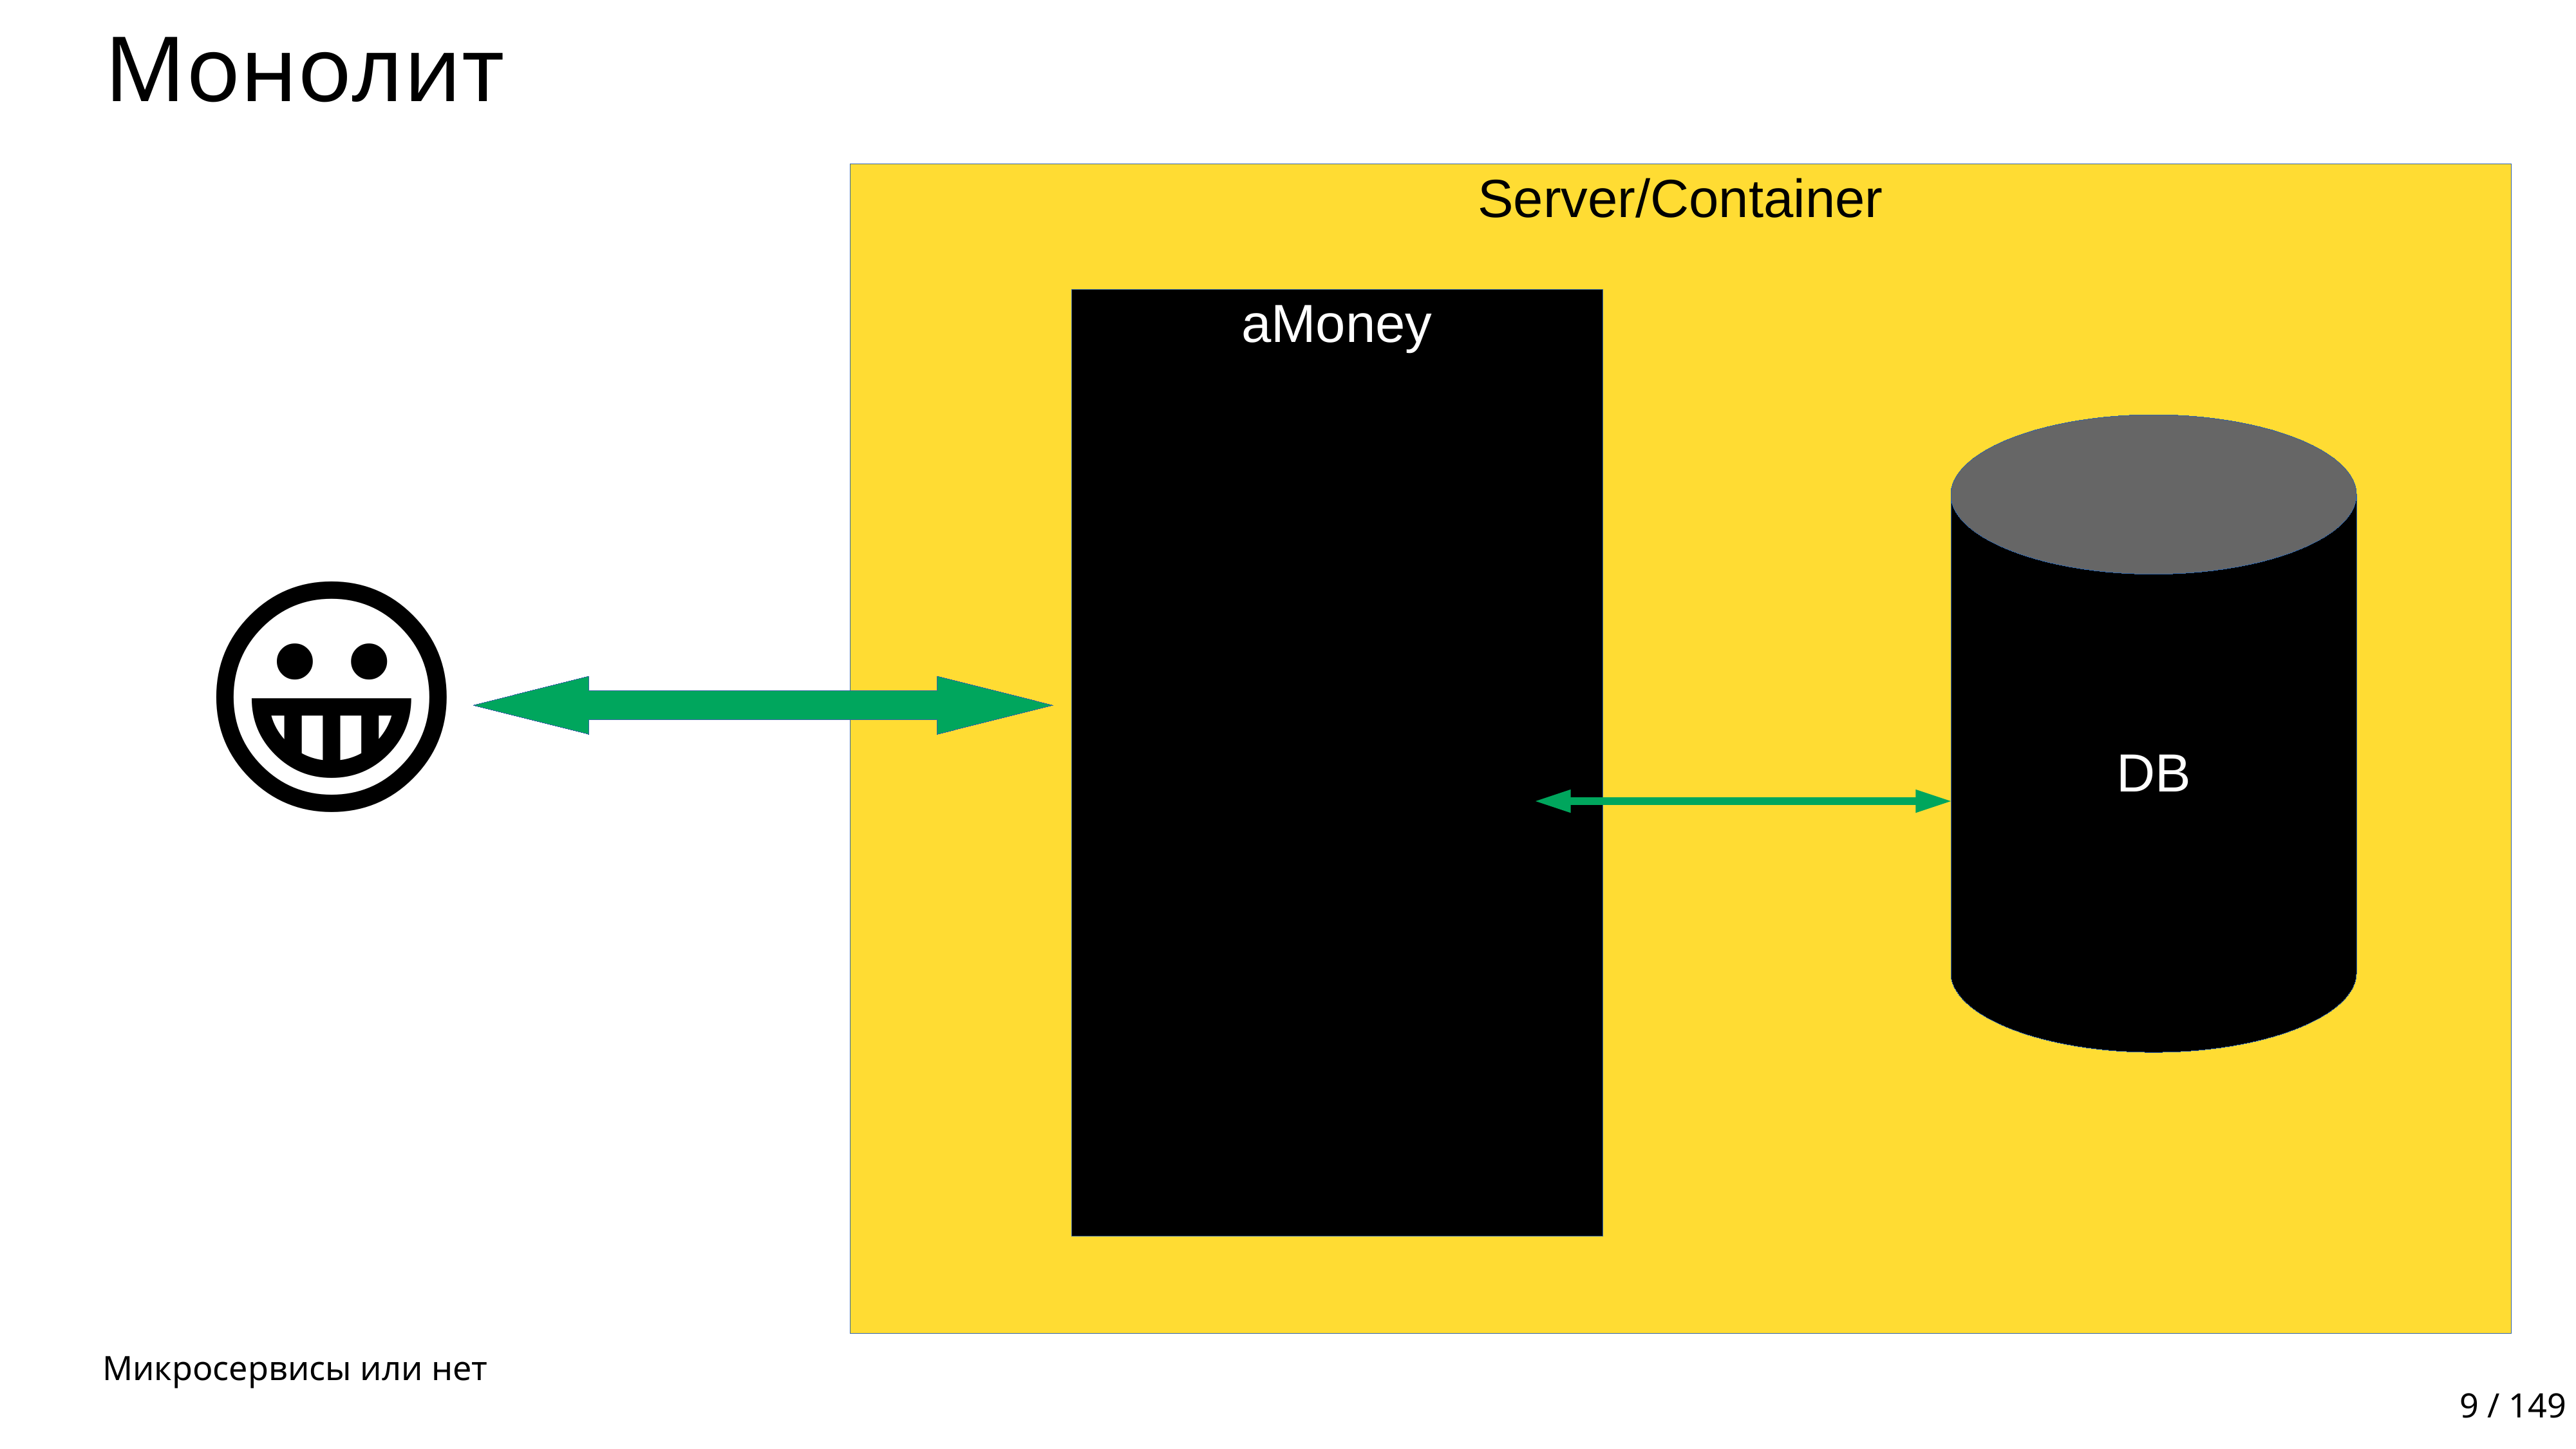

Монолит
Server/Container
aMoney
DB
😀
# Микросервисы или нет